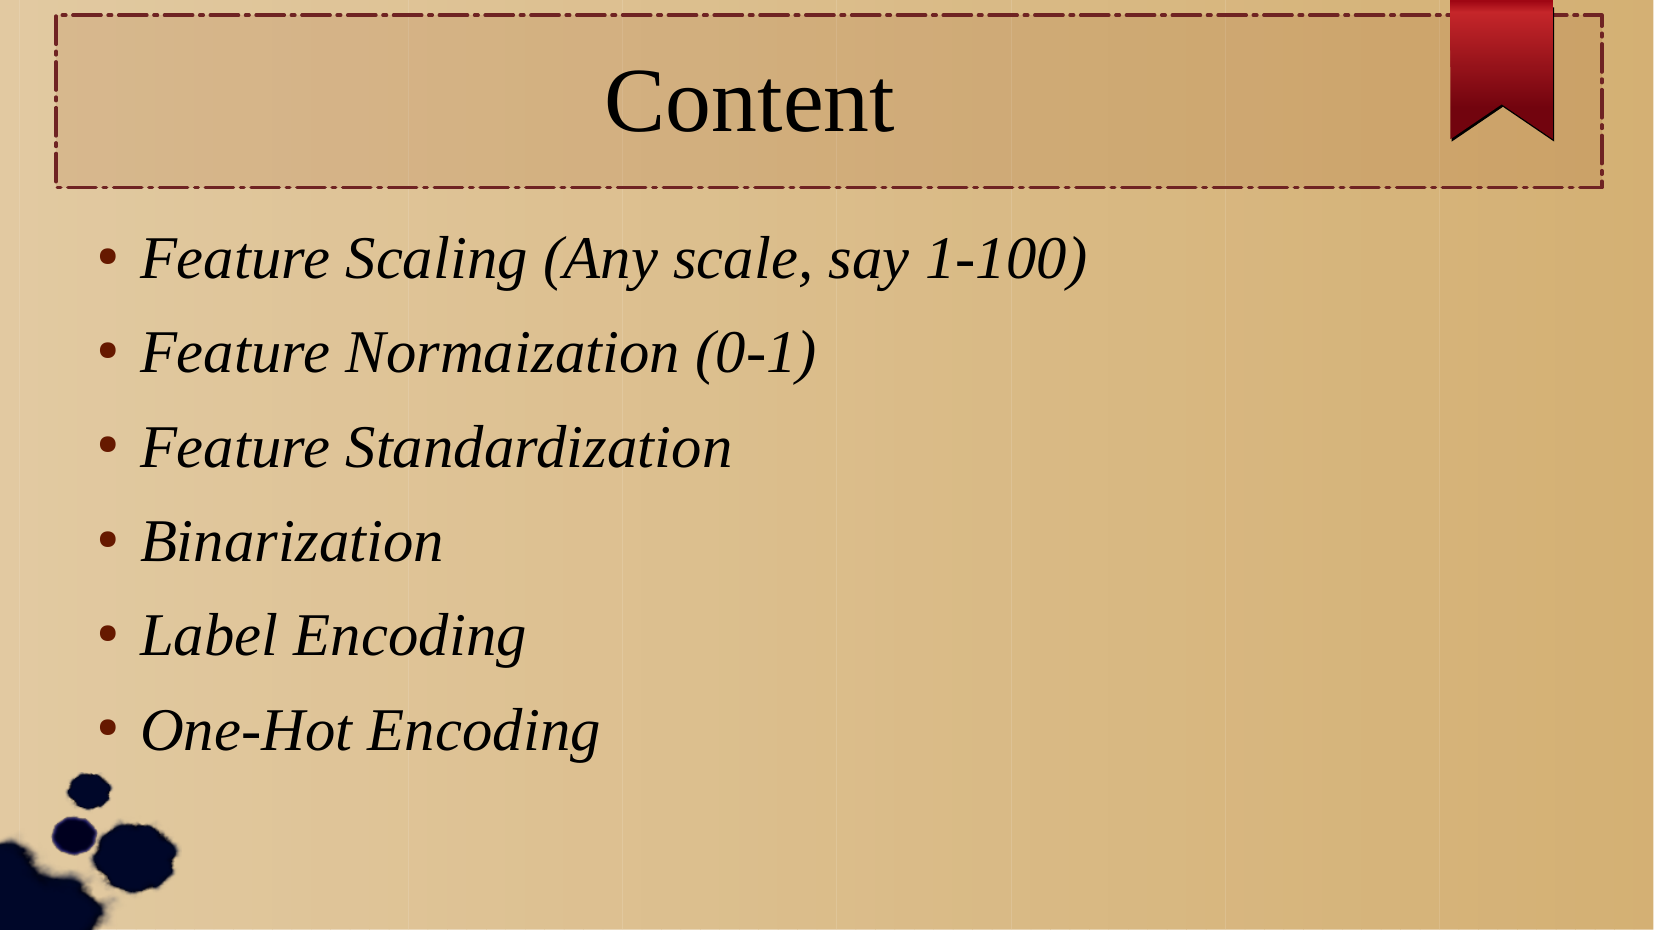

# Content
Feature Scaling (Any scale, say 1-100)
Feature Normaization (0-1)
Feature Standardization
Binarization
Label Encoding
One-Hot Encoding